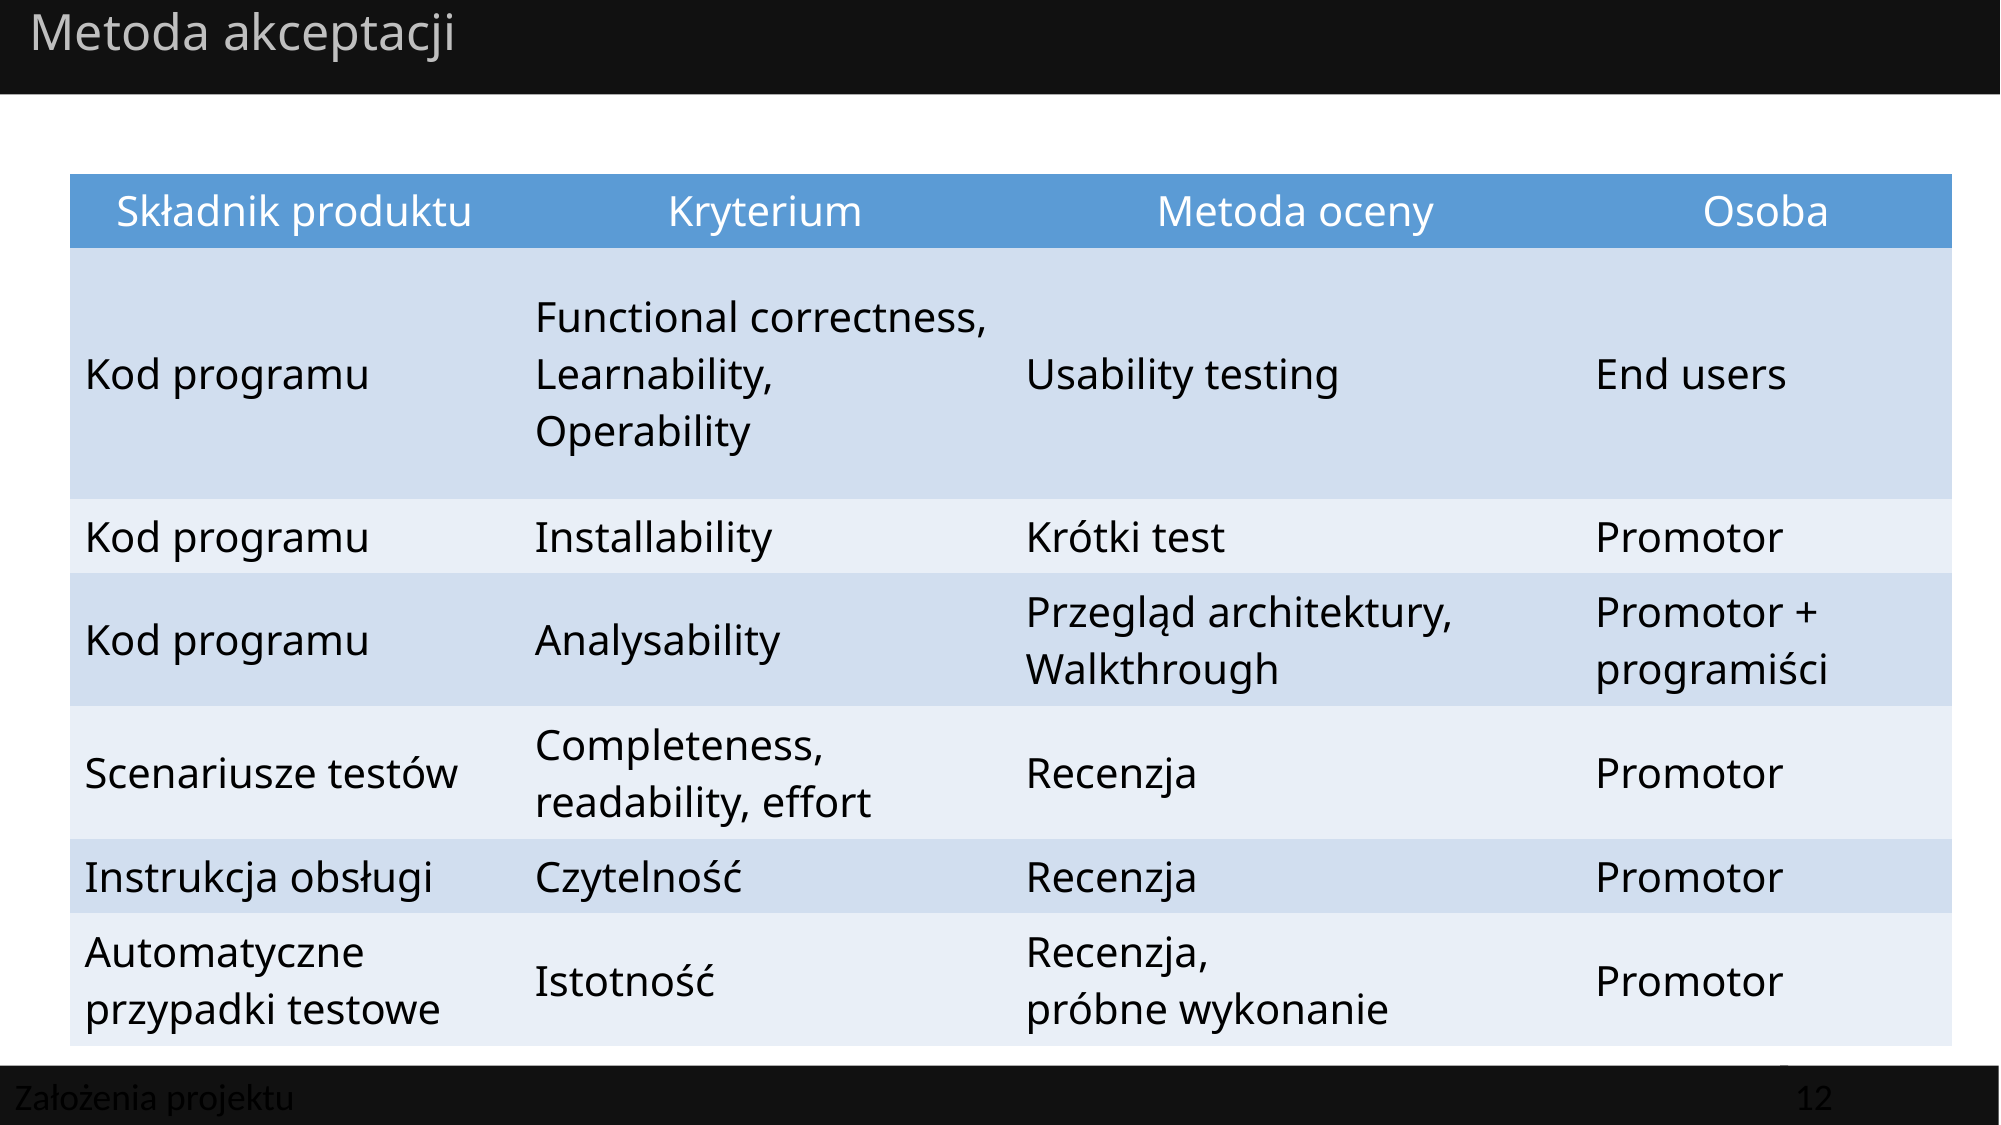

# Metoda akceptacji
| Składnik produktu | Kryterium | Metoda oceny | Osoba |
| --- | --- | --- | --- |
| Kod programu | Functional correctness, Learnability, Operability | Usability testing | End users |
| Kod programu | Installability | Krótki test | Promotor |
| Kod programu | Analysability | Przegląd architektury, Walkthrough | Promotor + programiści |
| Scenariusze testów | Completeness, readability, effort | Recenzja | Promotor |
| Instrukcja obsługi | Czytelność | Recenzja | Promotor |
| Automatyczne przypadki testowe | Istotność | Recenzja, próbne wykonanie | Promotor |
Założenia projektu